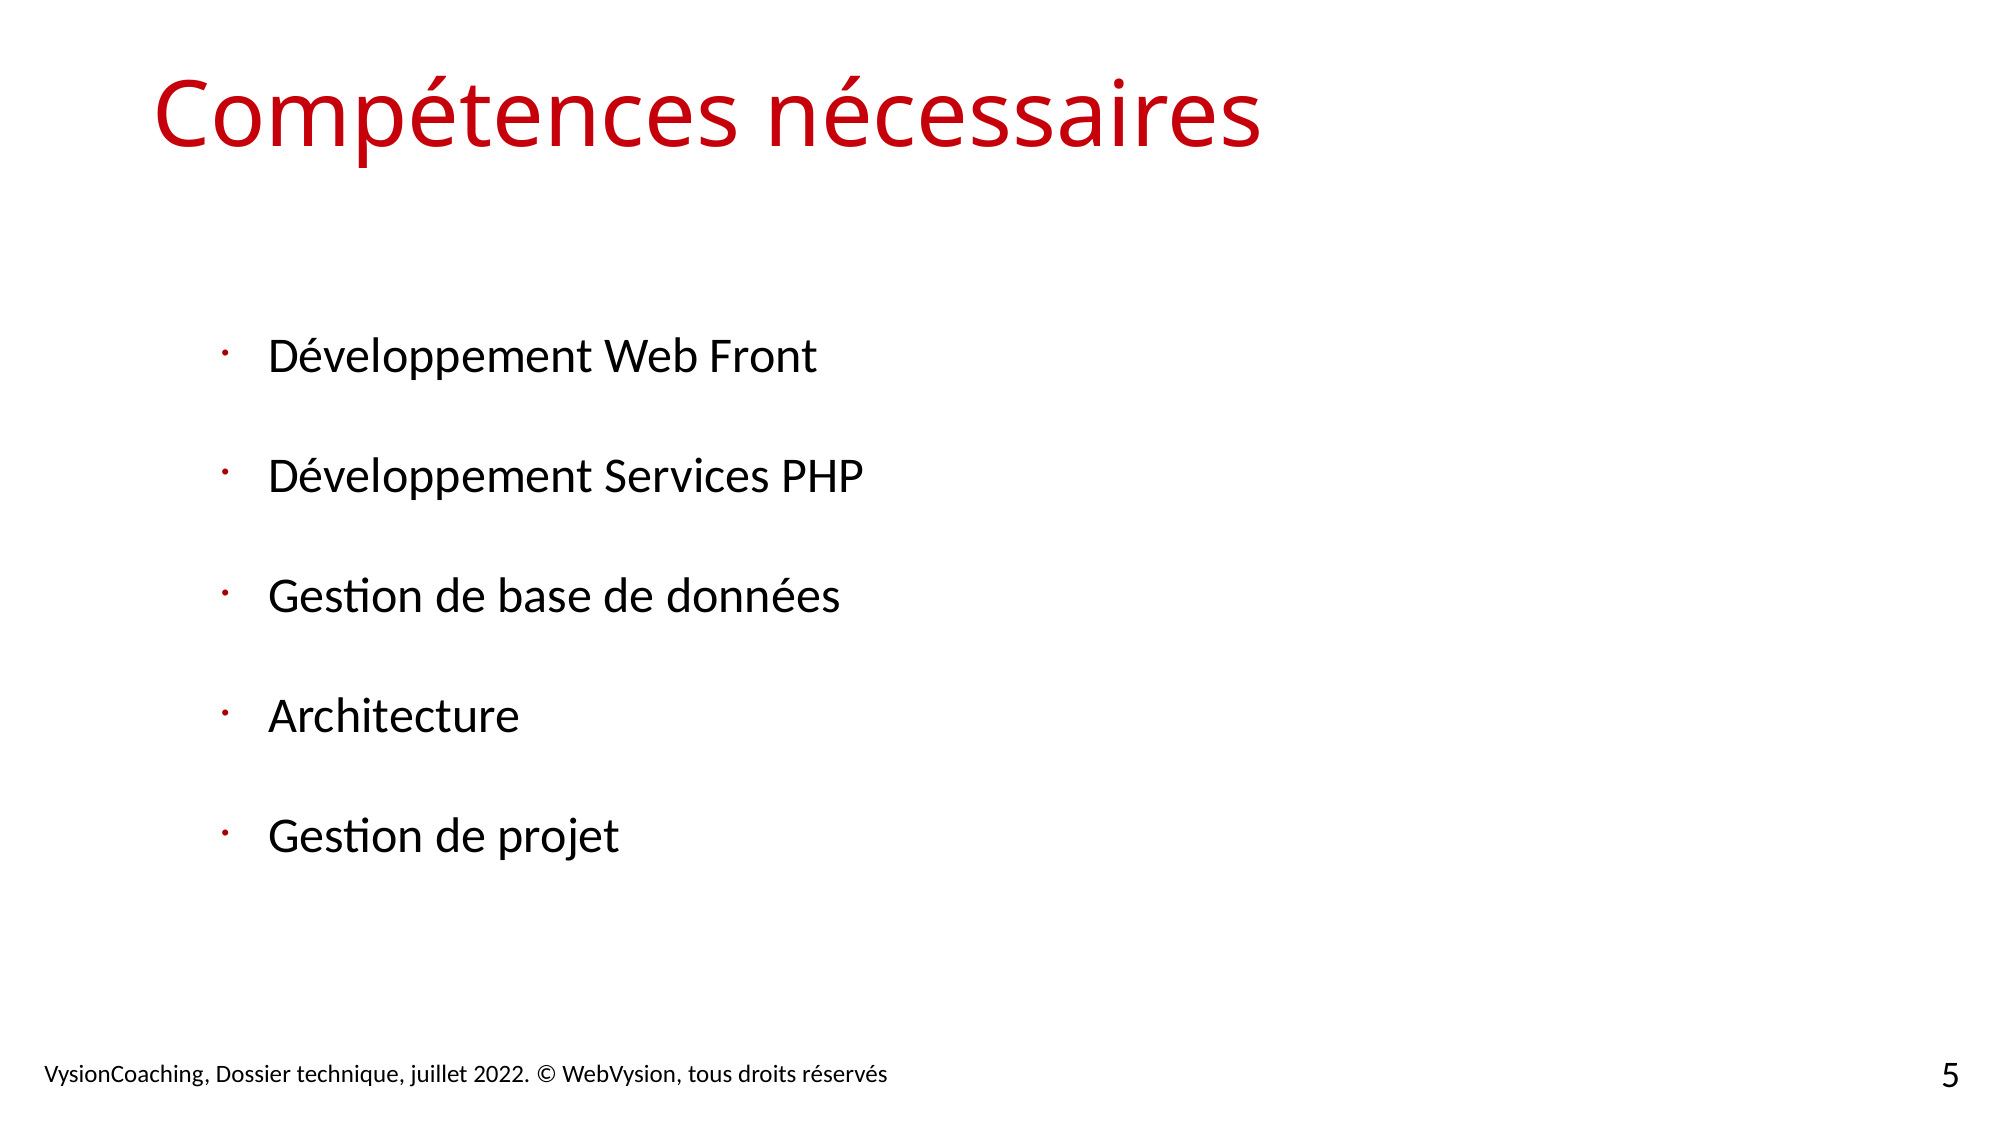

# Compétences nécessaires
Développement Web Front
Développement Services PHP
Gestion de base de données
Architecture
Gestion de projet
VysionCoaching, Dossier technique, juillet 2022. © WebVysion, tous droits réservés